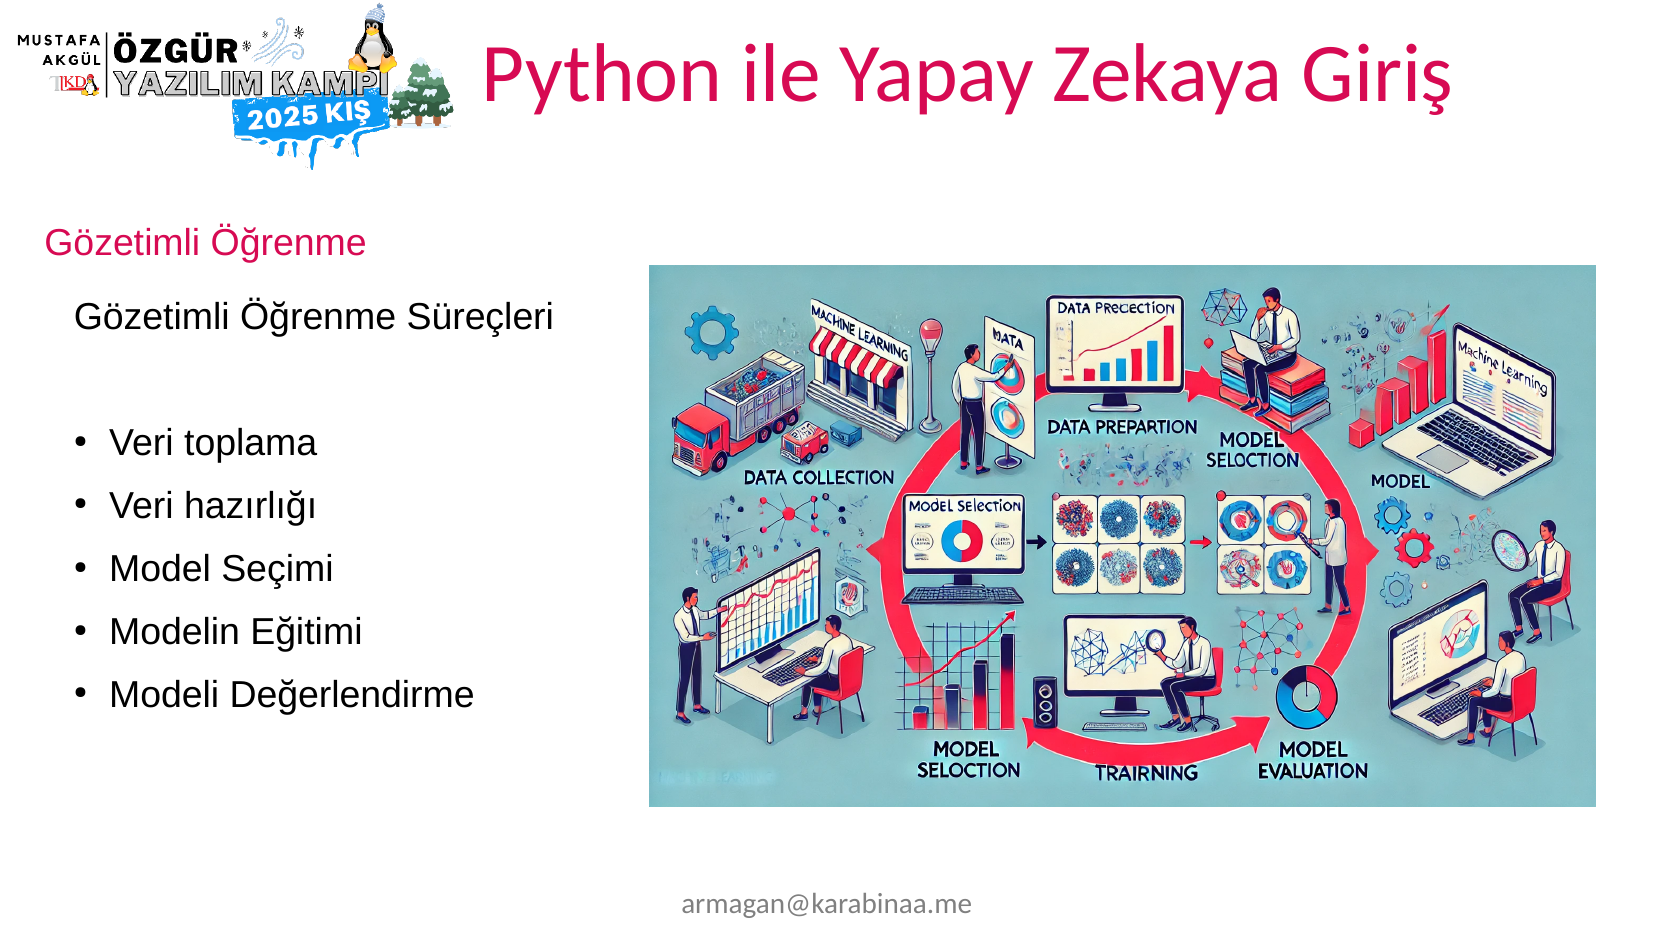

Python ile Yapay Zekaya Giriş
Gözetimli Öğrenme
Gözetimli Öğrenme Süreçleri
Veri toplama
Veri hazırlığı
Model Seçimi
Modelin Eğitimi
Modeli Değerlendirme
armagan@karabinaa.me